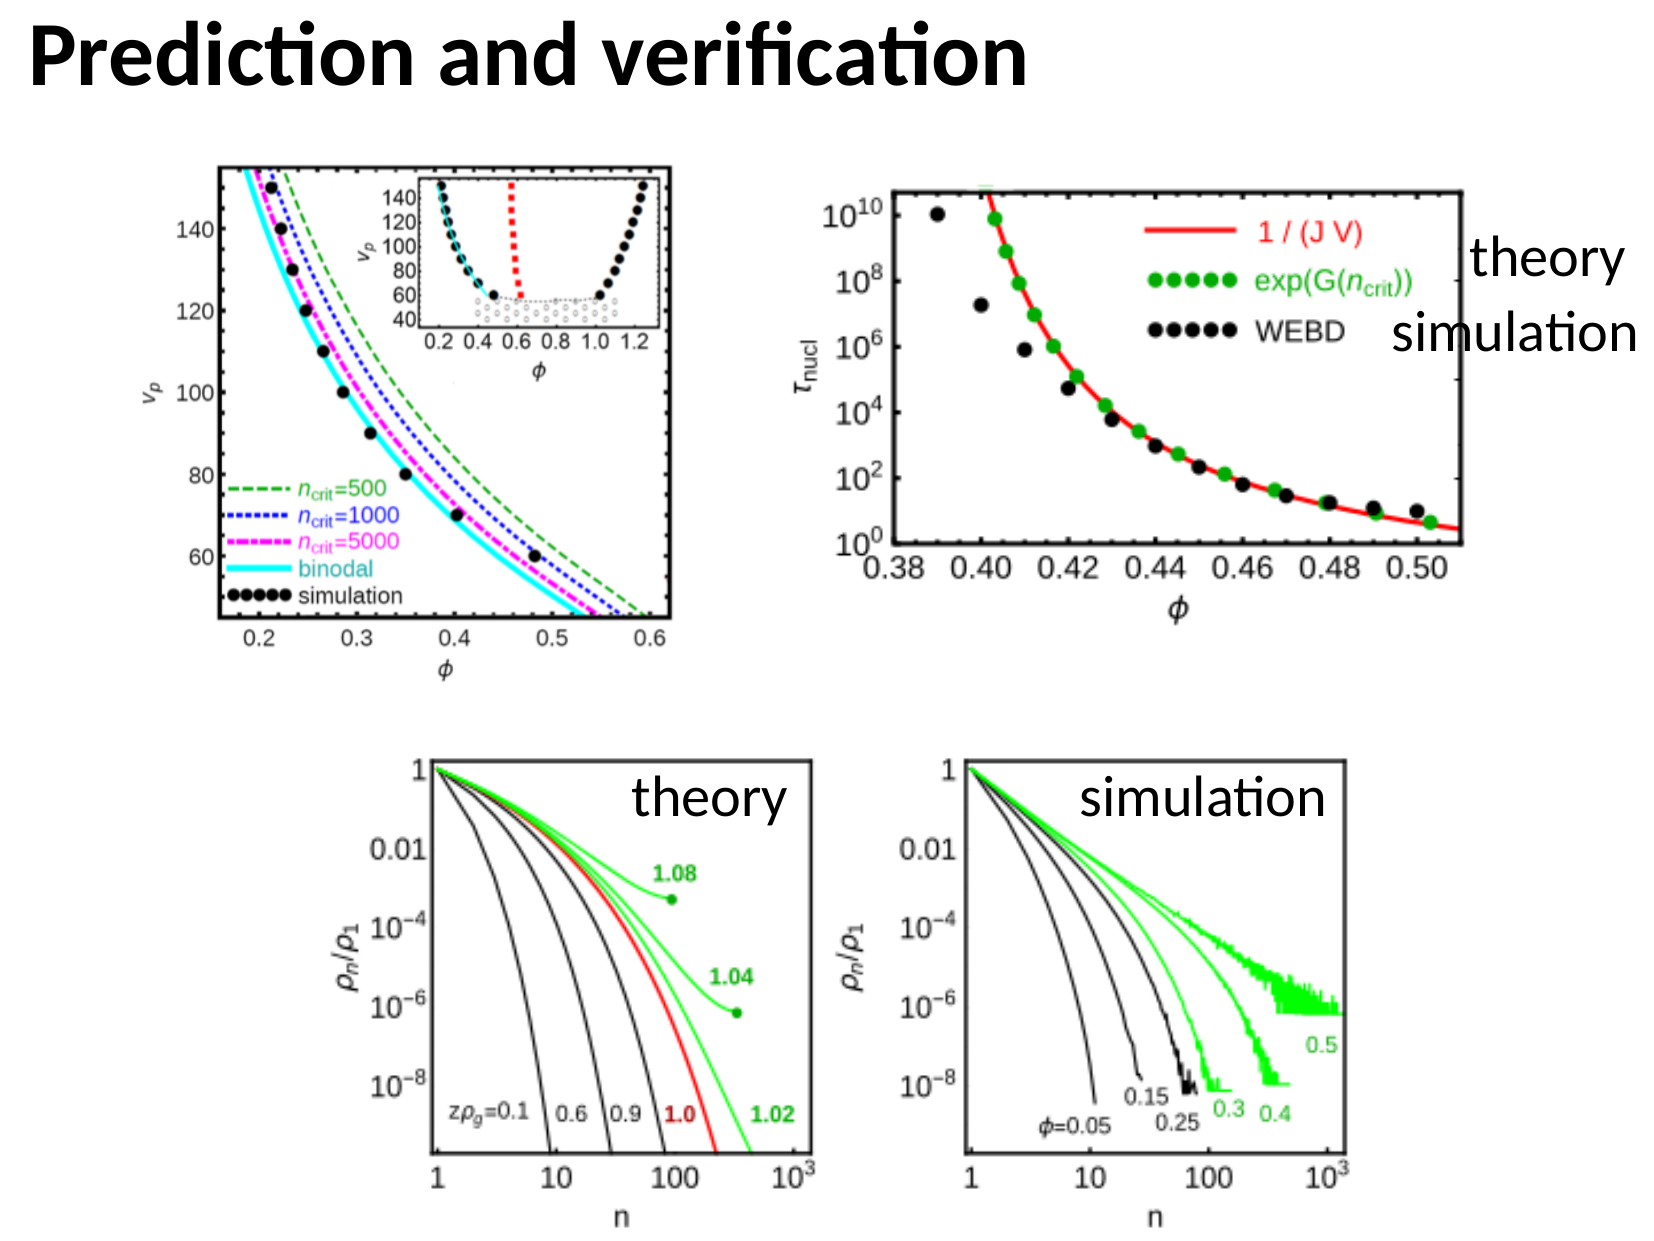

# Prediction and verification
theory
simulation
theory
simulation